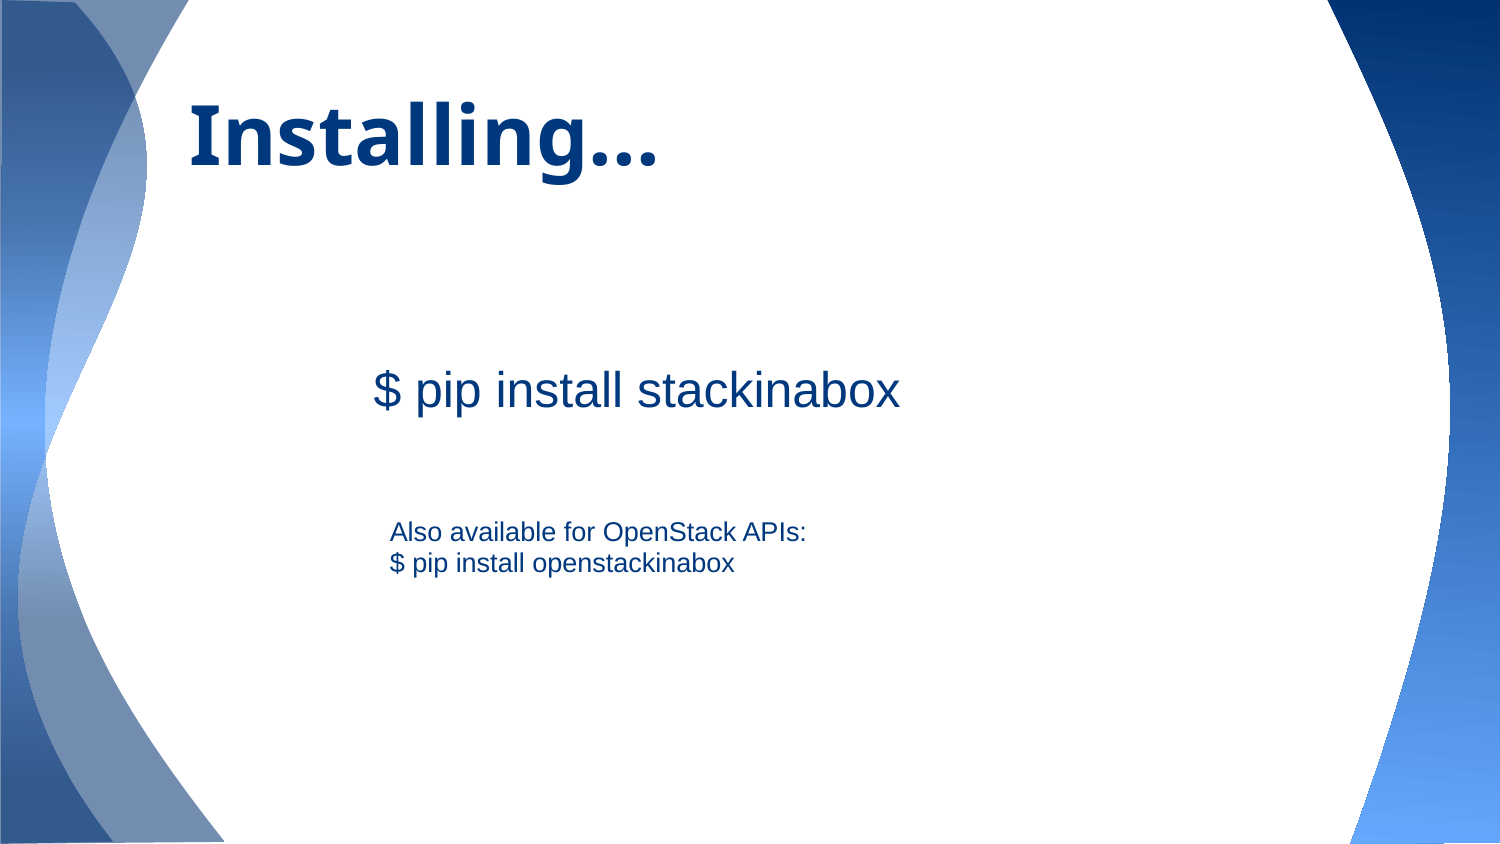

# Installing...
$ pip install stackinabox
Also available for OpenStack APIs:
$ pip install openstackinabox